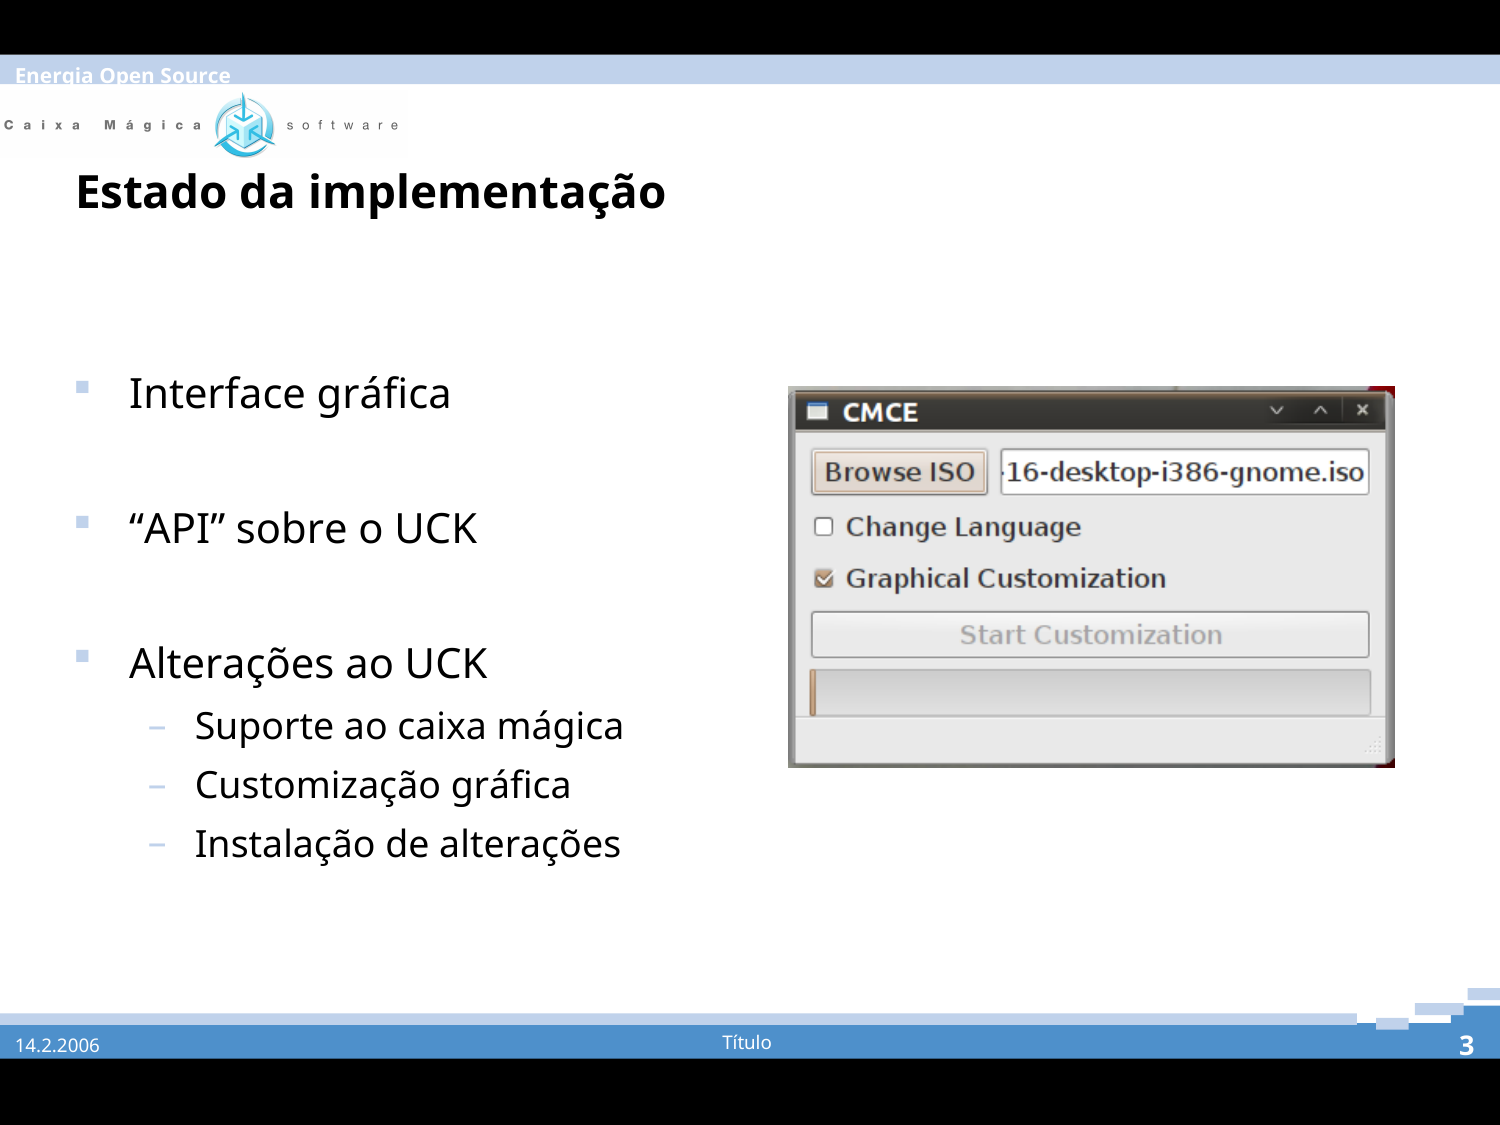

# Estado da implementação
Interface gráfica
“API” sobre o UCK
Alterações ao UCK
Suporte ao caixa mágica
Customização gráfica
Instalação de alterações